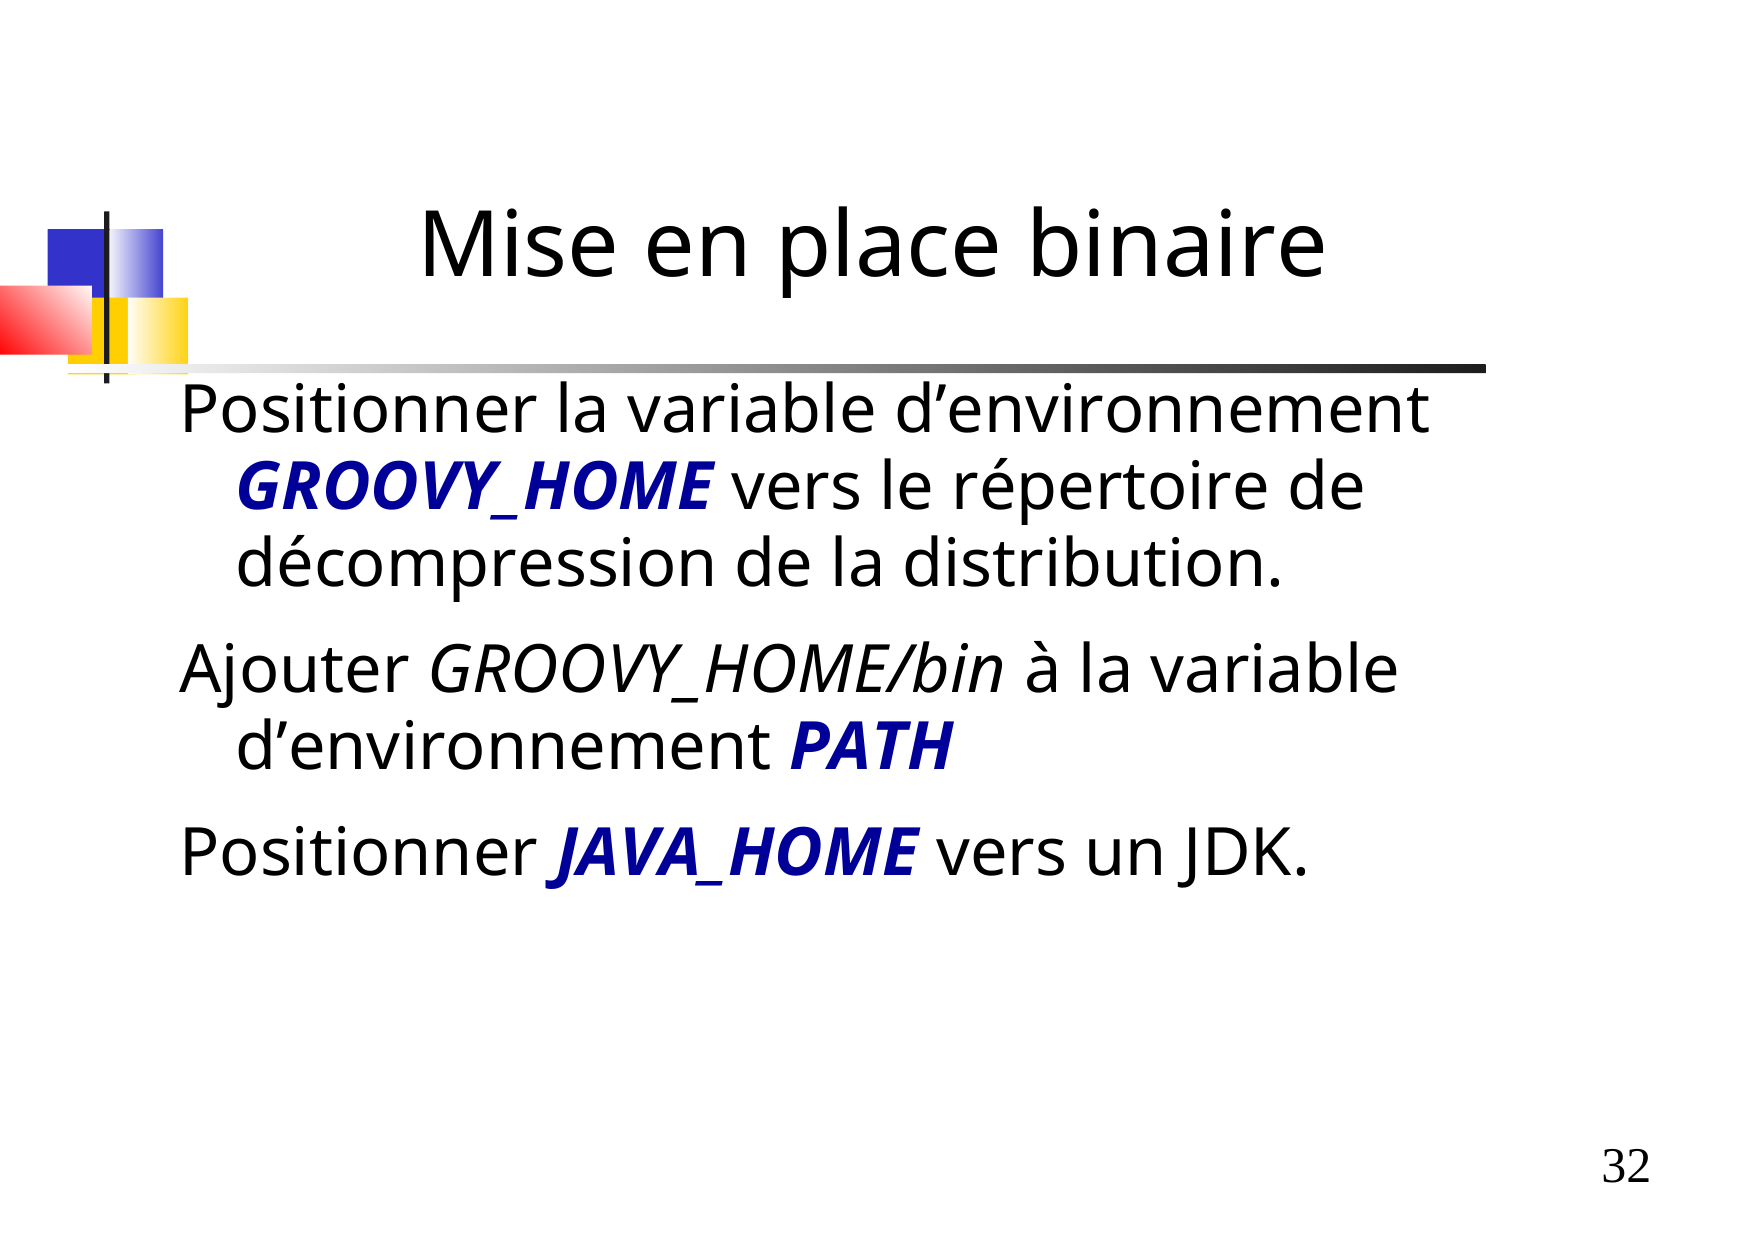

# Mise en place binaire
Positionner la variable d’environnement GROOVY_HOME vers le répertoire de décompression de la distribution.
Ajouter GROOVY_HOME/bin à la variable d’environnement PATH
Positionner JAVA_HOME vers un JDK.